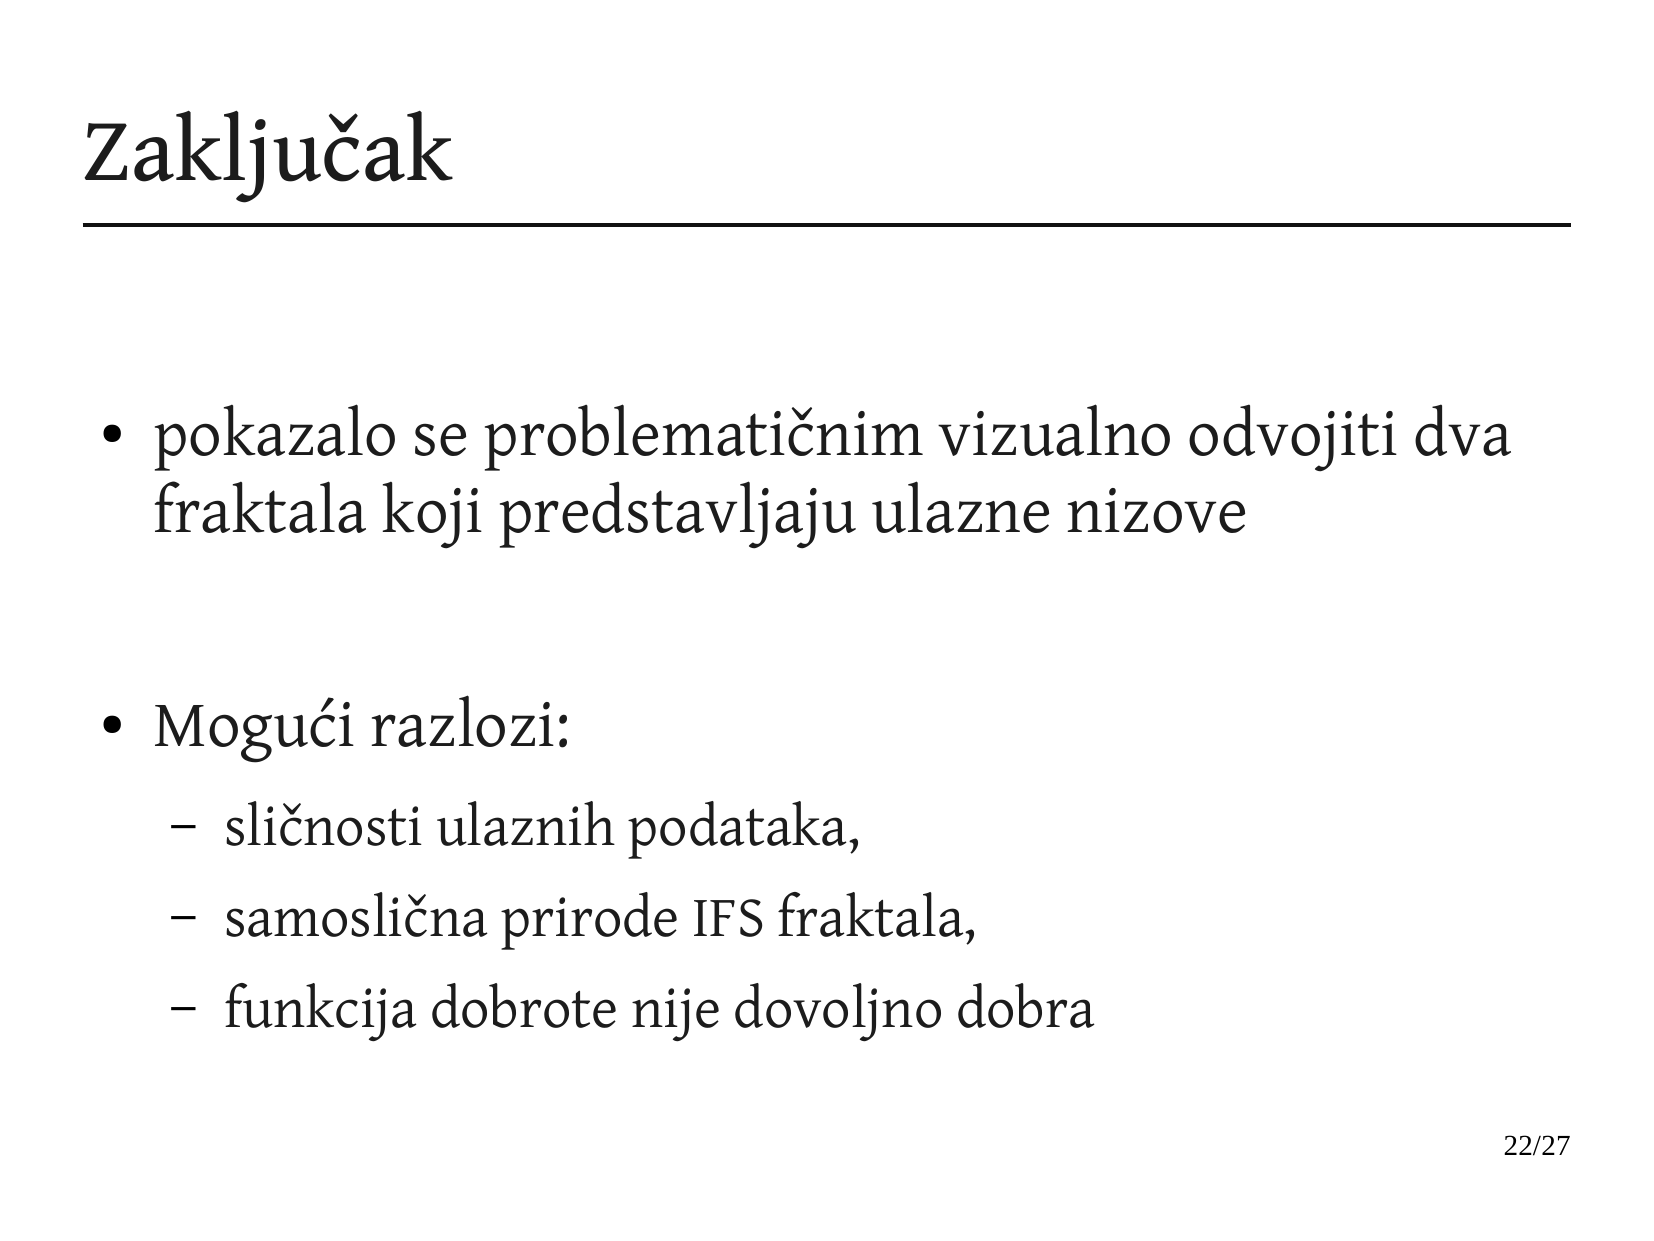

# Zaključak
pokazalo se problematičnim vizualno odvojiti dva fraktala koji predstavljaju ulazne nizove
Mogući razlozi:
sličnosti ulaznih podataka,
samoslična prirode IFS fraktala,
funkcija dobrote nije dovoljno dobra
22